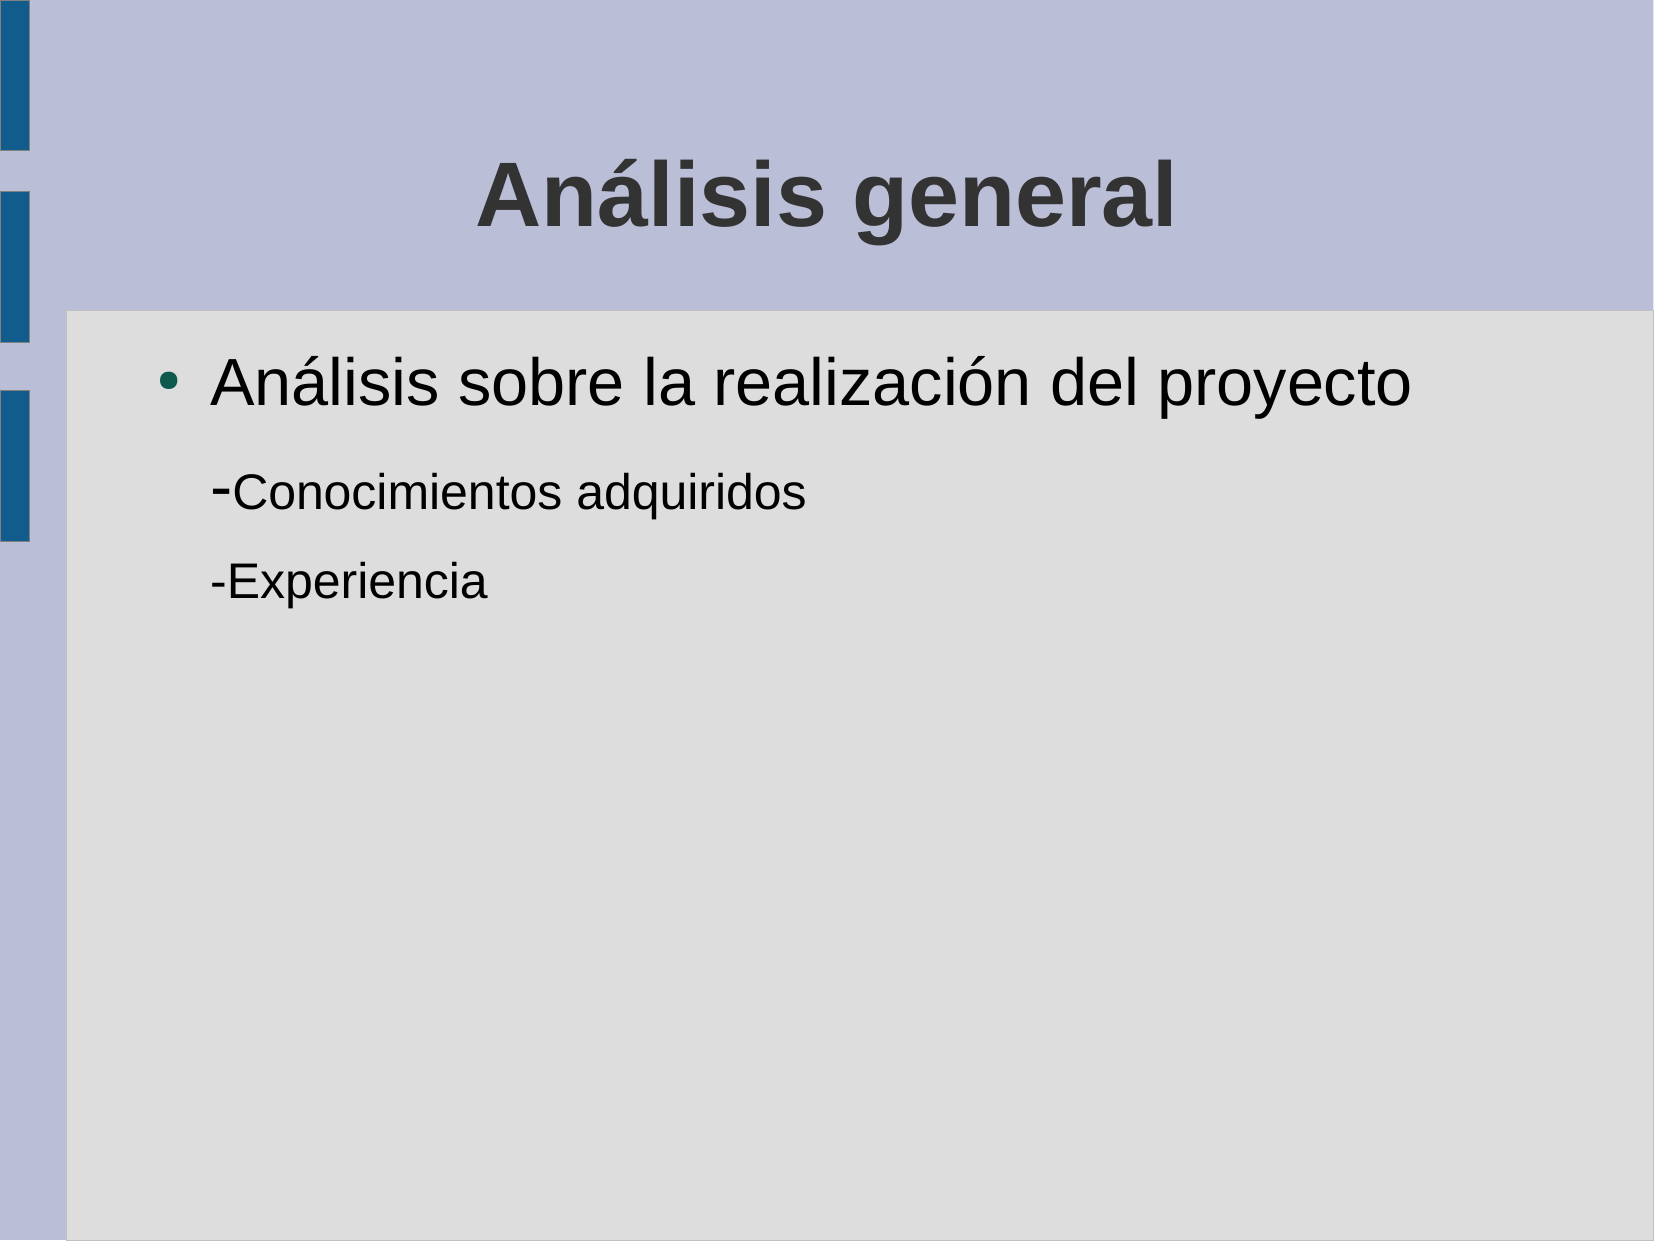

# Análisis general
Análisis sobre la realización del proyecto
-Conocimientos adquiridos
-Experiencia